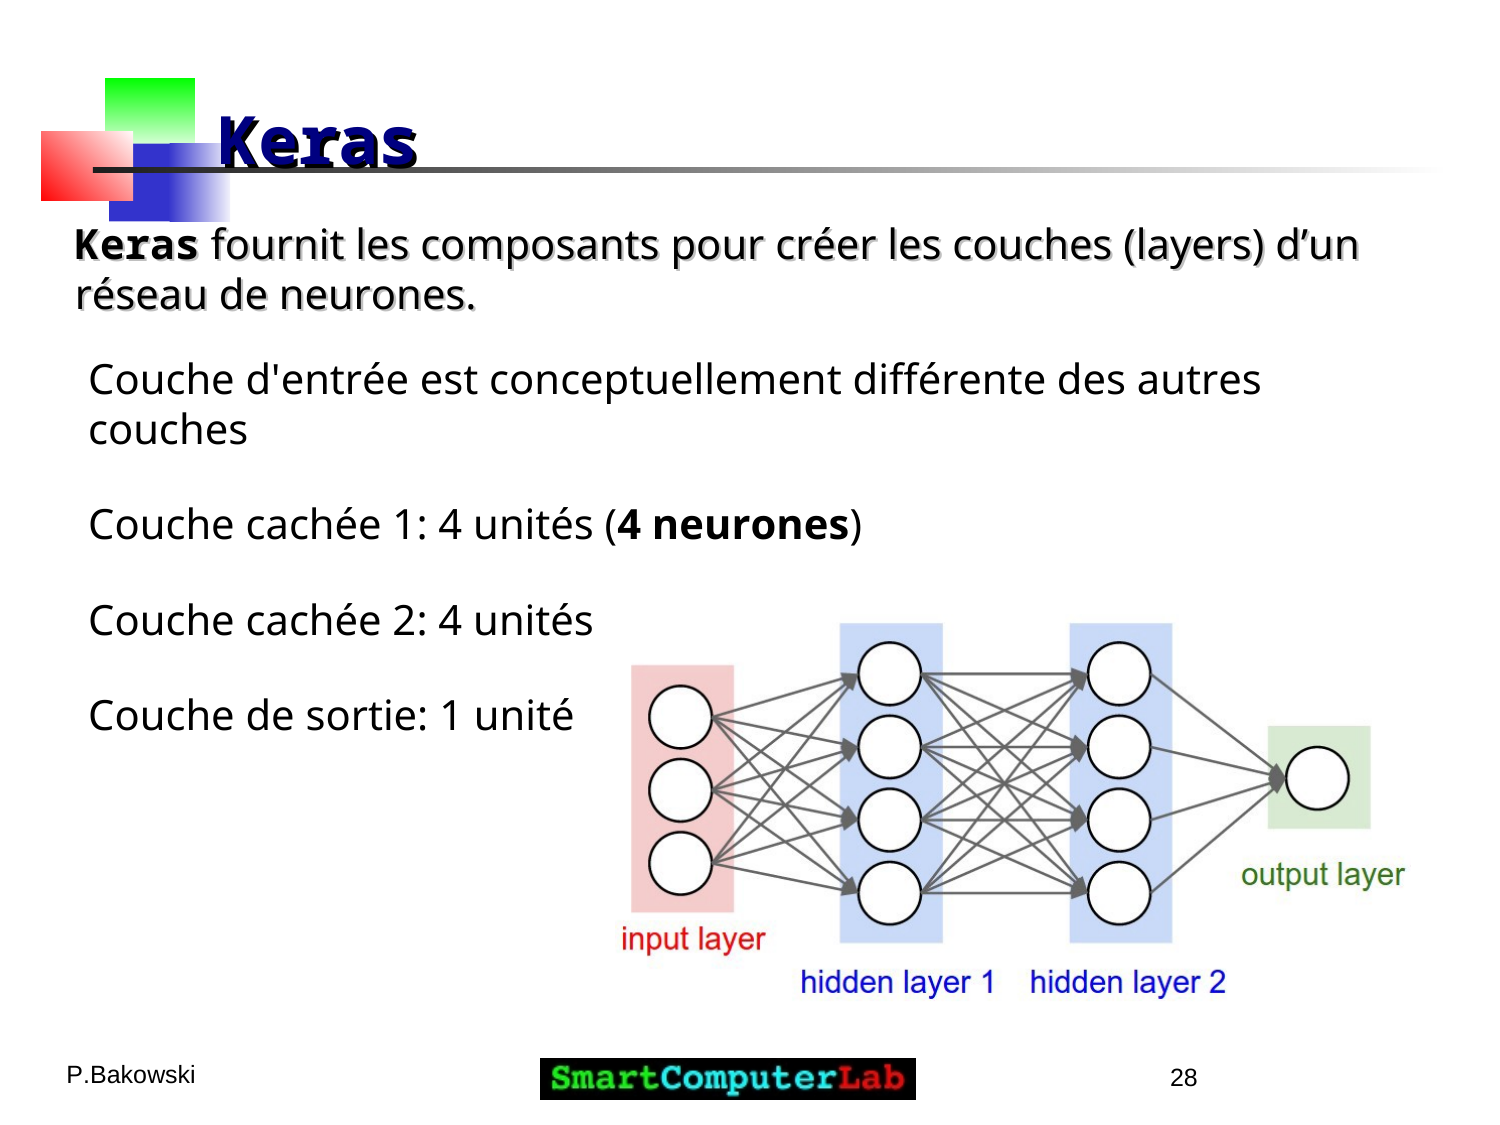

# Keras
Keras fournit les composants pour créer les couches (layers) d’un réseau de neurones.
Couche d'entrée est conceptuellement différente des autres couches
Couche cachée 1: 4 unités (4 neurones)
Couche cachée 2: 4 unités
Couche de sortie: 1 unité
28